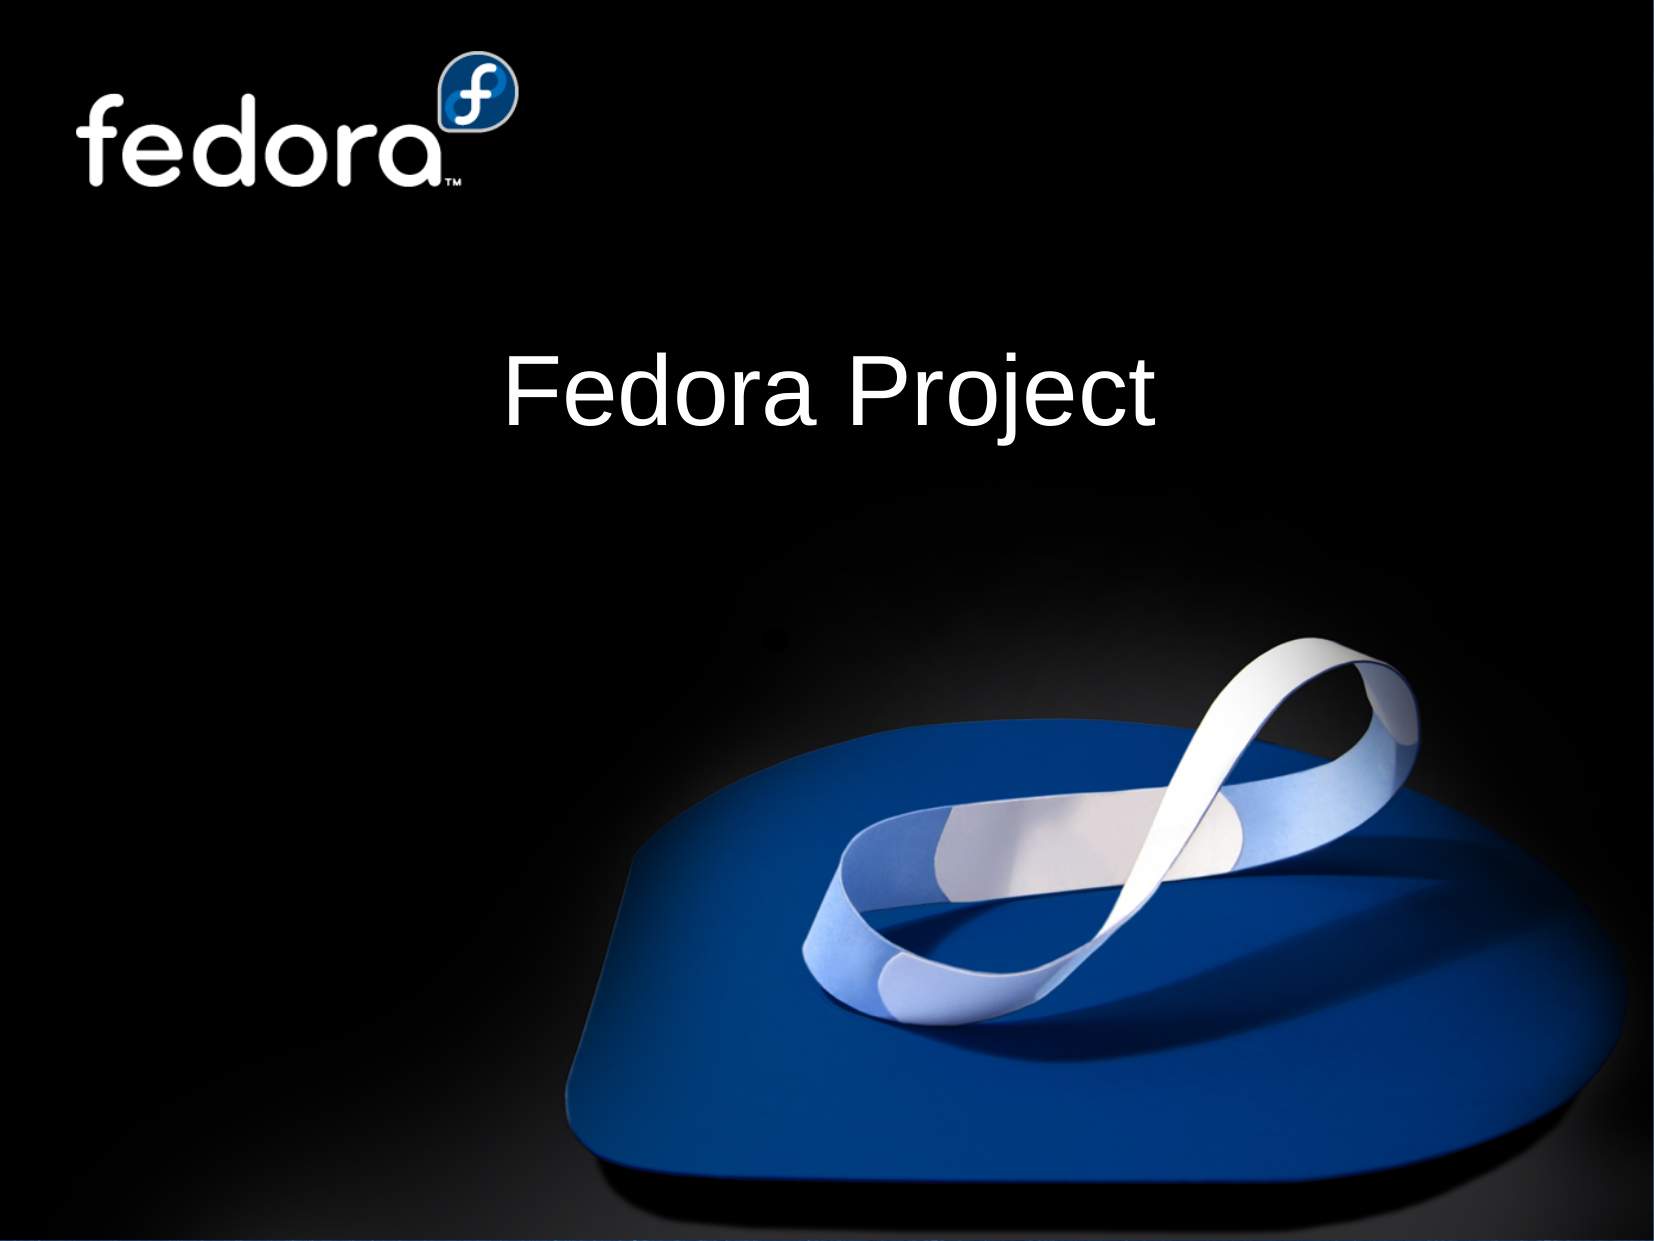

Fedora Project
# What is Fedora?
 Who is Fedora?
 Why does Fedora matter?
 How do you join the open source movement?